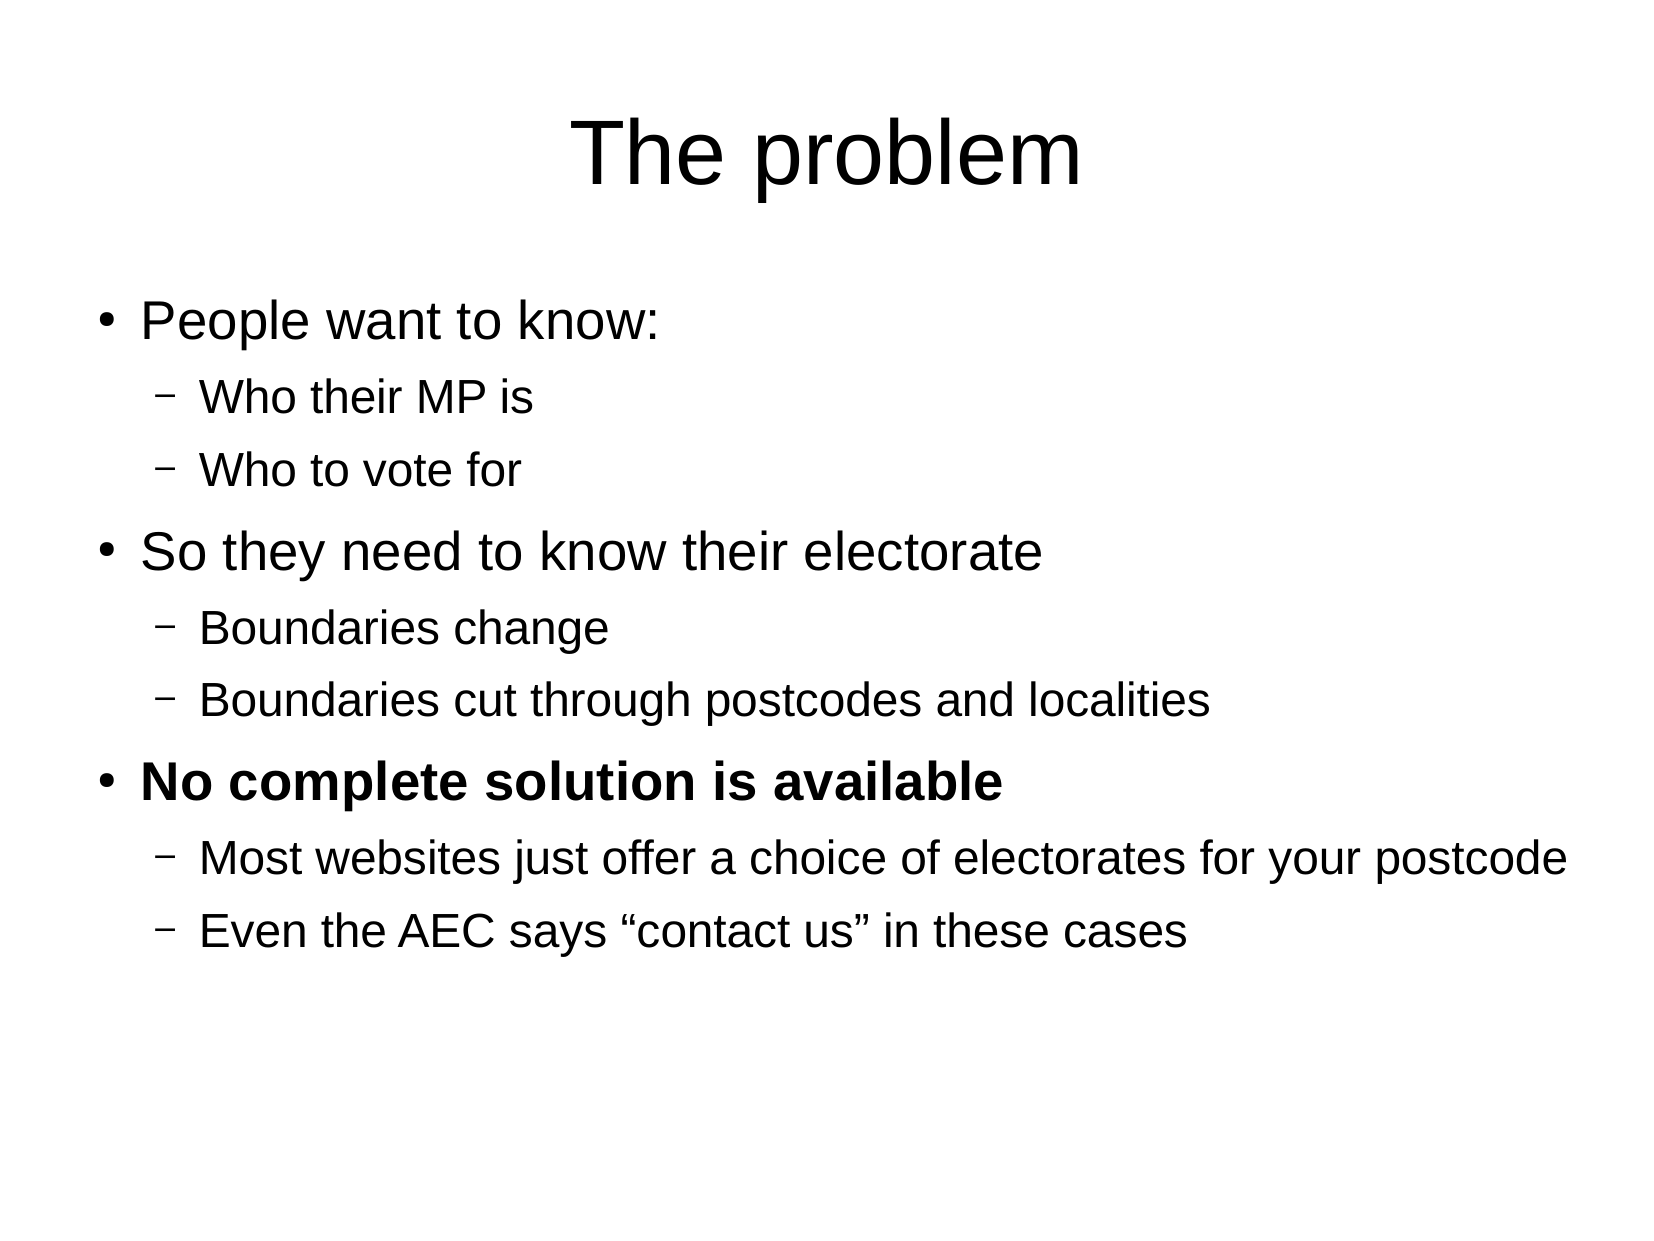

# The problem
People want to know:
Who their MP is
Who to vote for
So they need to know their electorate
Boundaries change
Boundaries cut through postcodes and localities
No complete solution is available
Most websites just offer a choice of electorates for your postcode
Even the AEC says “contact us” in these cases